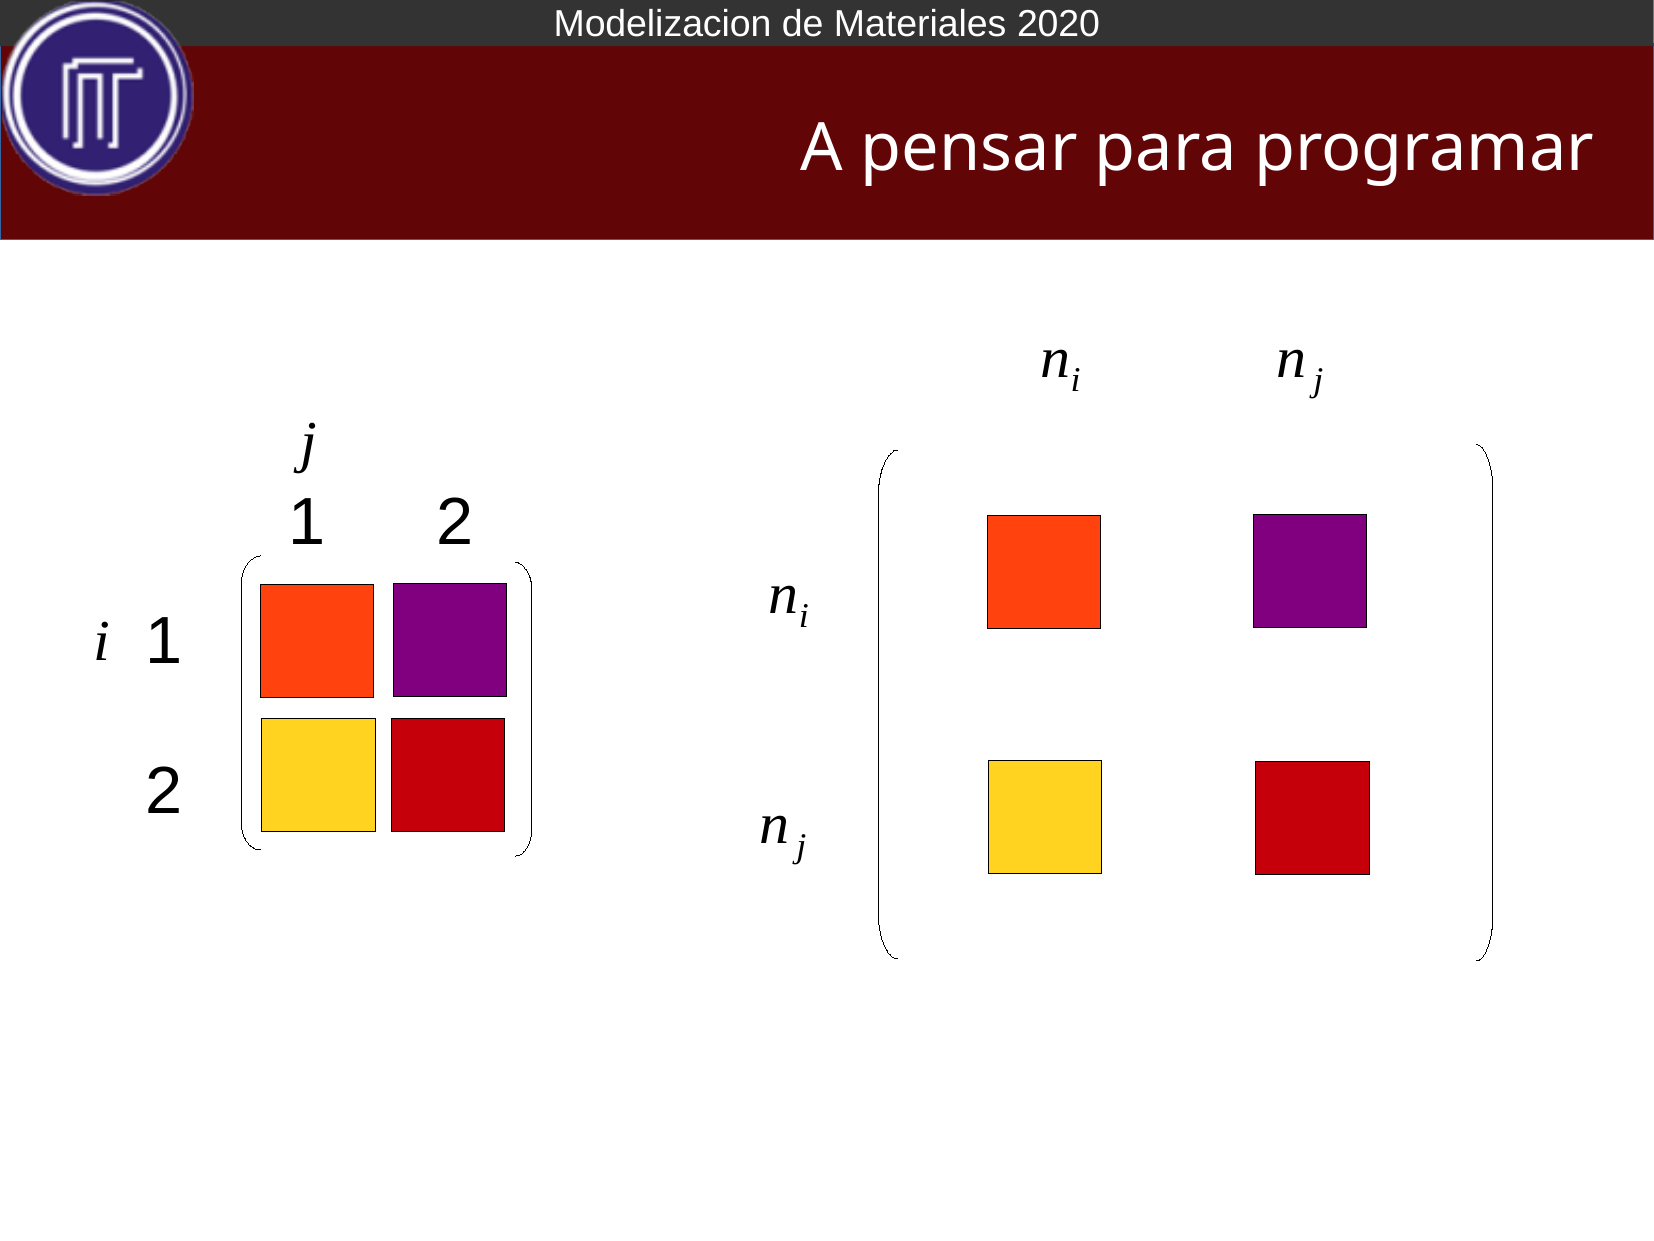

# A pensar para programar
1 2
 1
 2